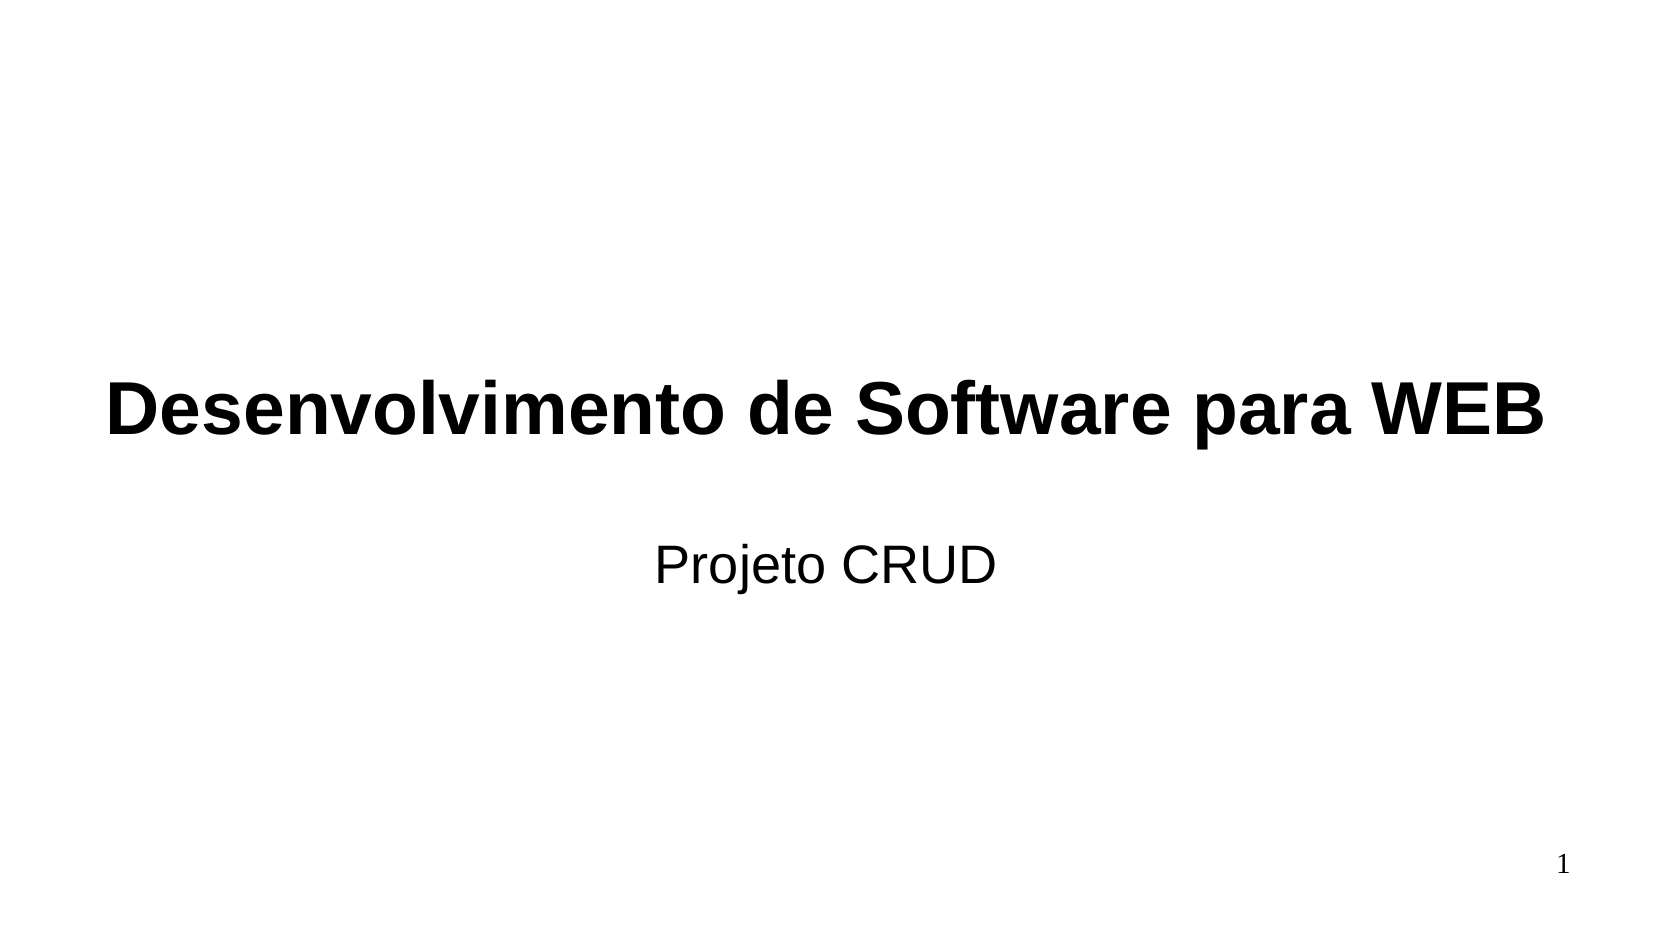

# Desenvolvimento de Software para WEB
Projeto CRUD
1